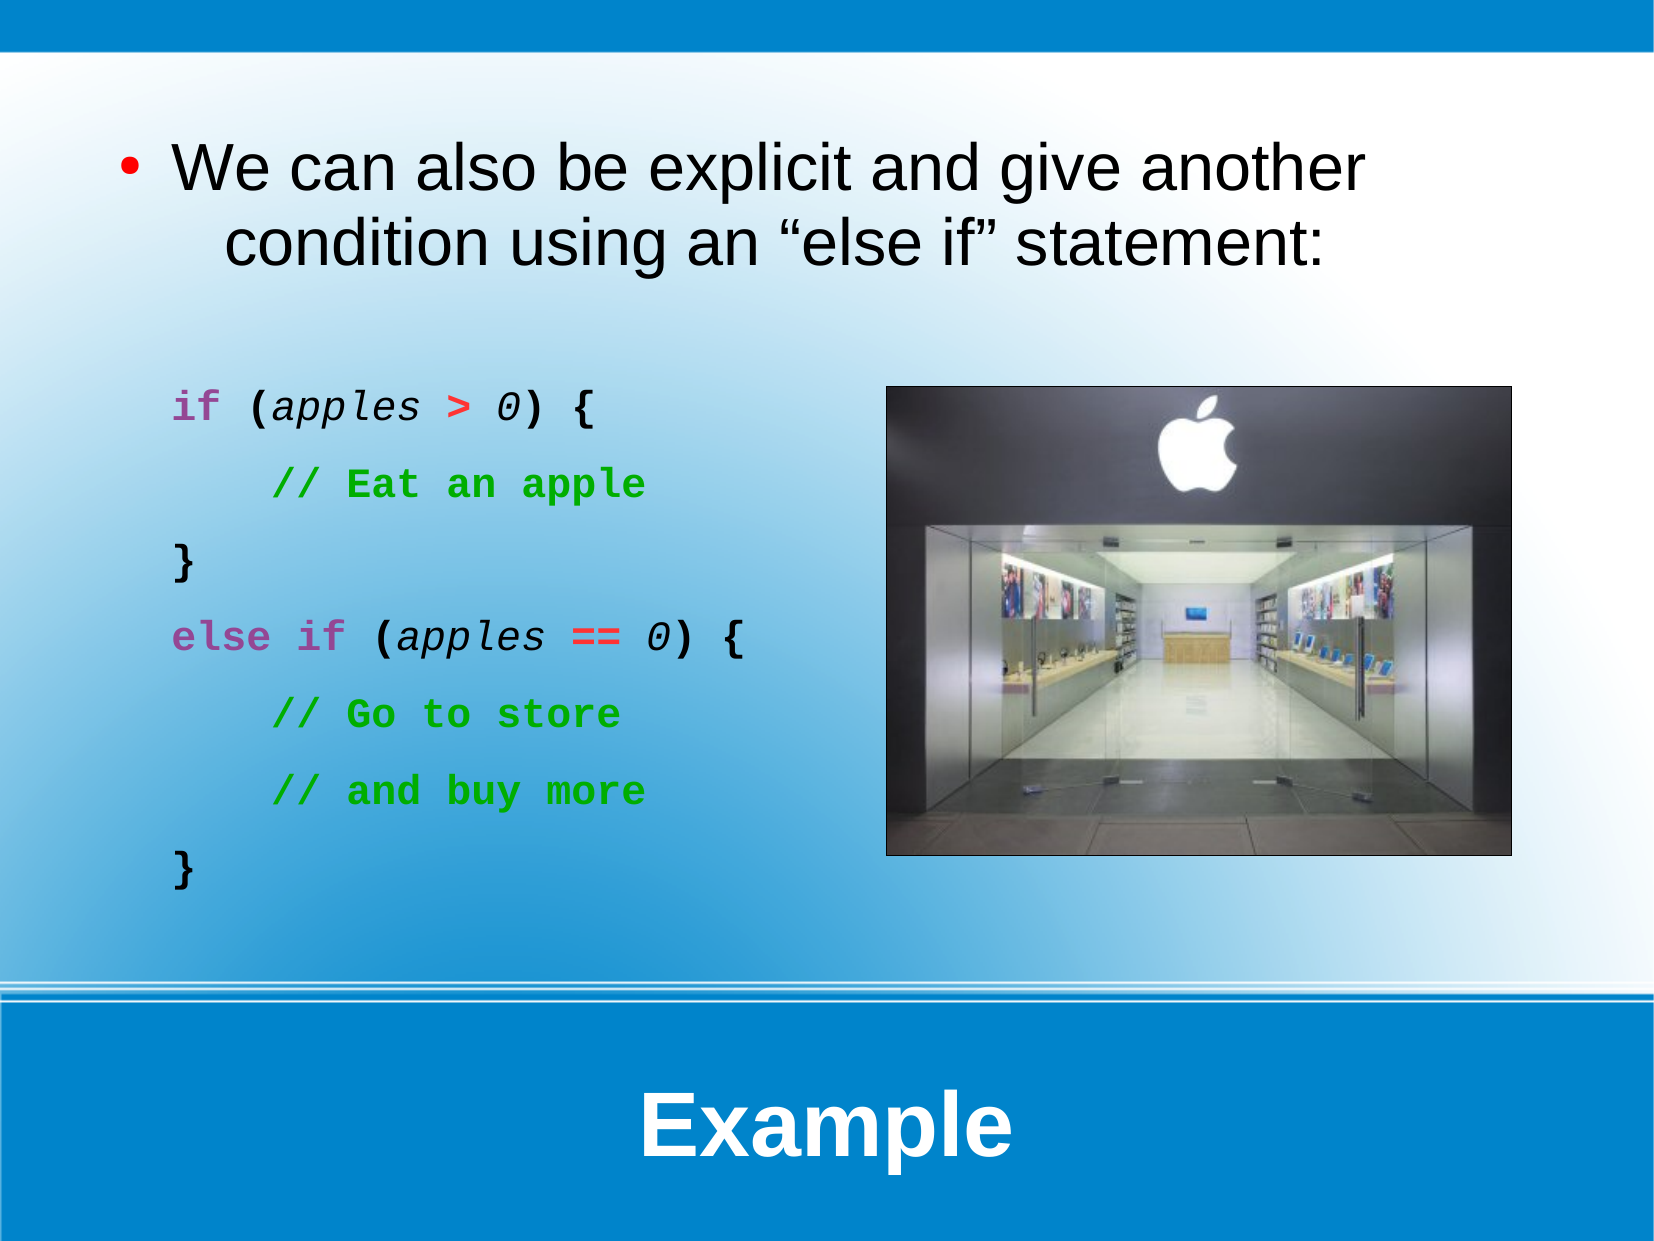

We can also be explicit and give another condition using an “else if” statement:
if (apples > 0) {
 // Eat an apple
}
else if (apples == 0) {
 // Go to store
 // and buy more
}
# Example